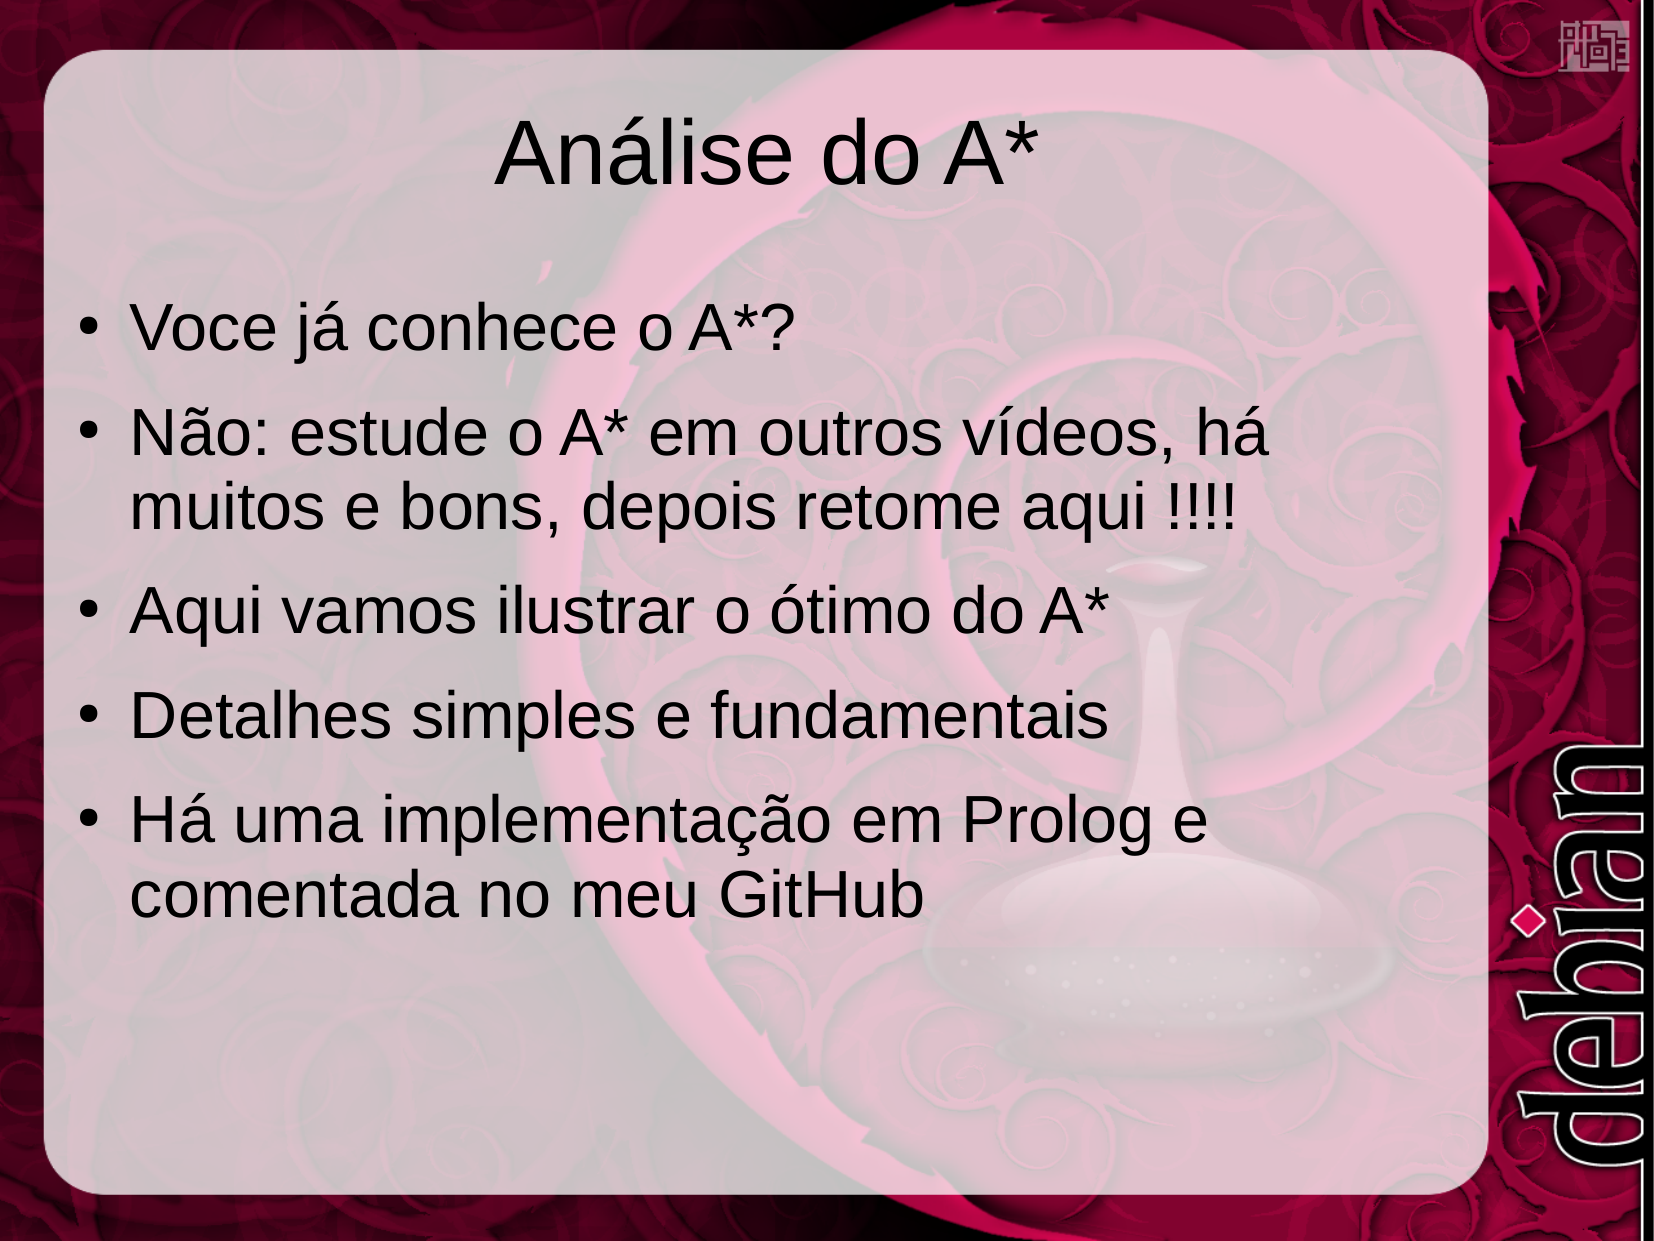

# Análise do A*
Voce já conhece o A*?
Não: estude o A* em outros vídeos, há muitos e bons, depois retome aqui !!!!
Aqui vamos ilustrar o ótimo do A*
Detalhes simples e fundamentais
Há uma implementação em Prolog e comentada no meu GitHub